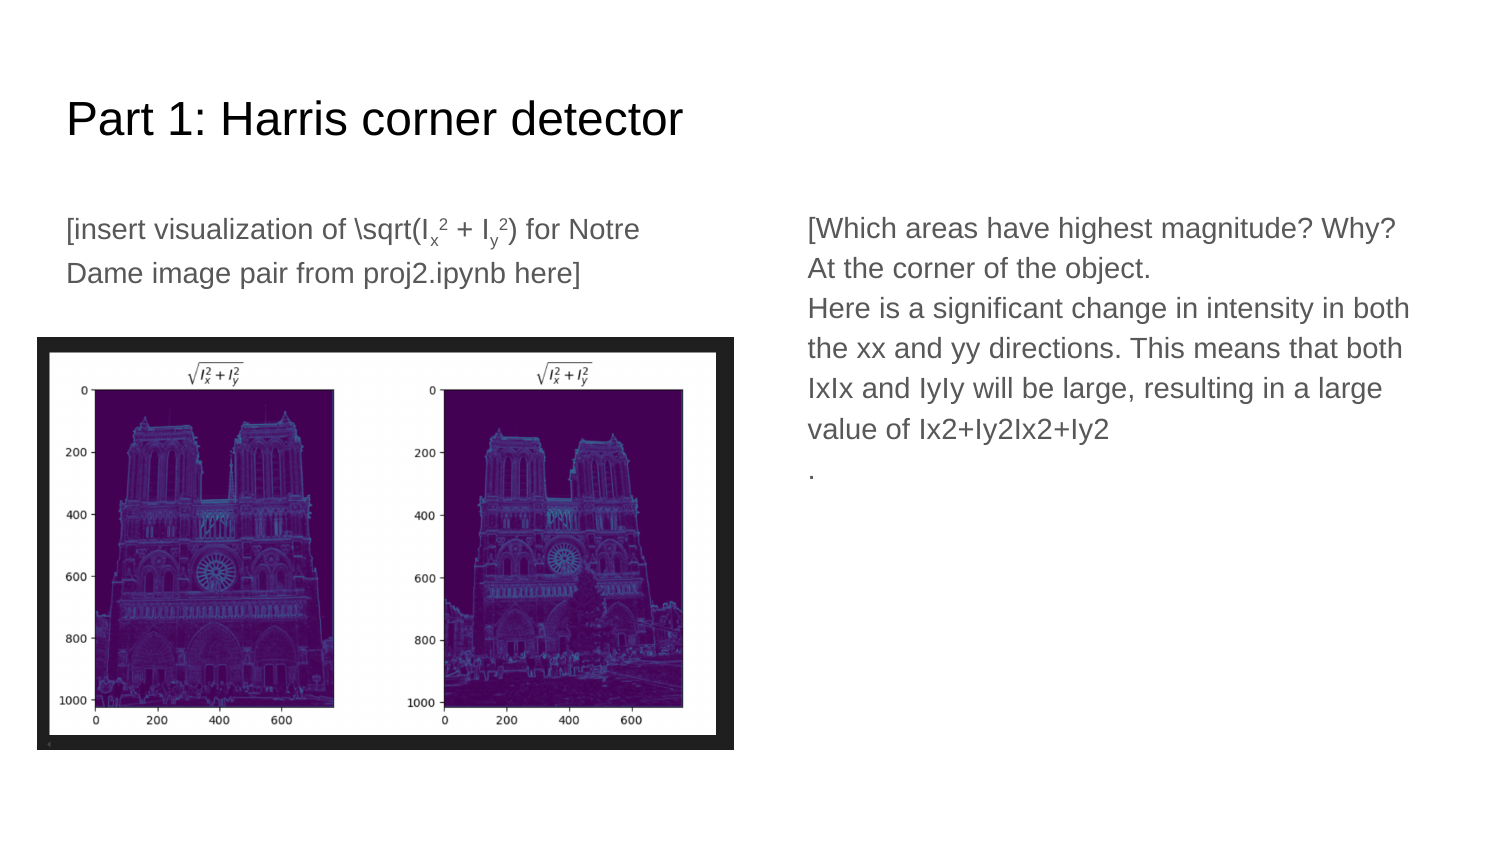

# Part 1: Harris corner detector
[insert visualization of \sqrt(Ix2 + Iy2) for Notre Dame image pair from proj2.ipynb here]
[Which areas have highest magnitude? Why?
At the corner of the object.
Here is a significant change in intensity in both the xx and yy directions. This means that both IxIx​ and IyIy​ will be large, resulting in a large value of Ix2+Iy2Ix2​+Iy2​
​.